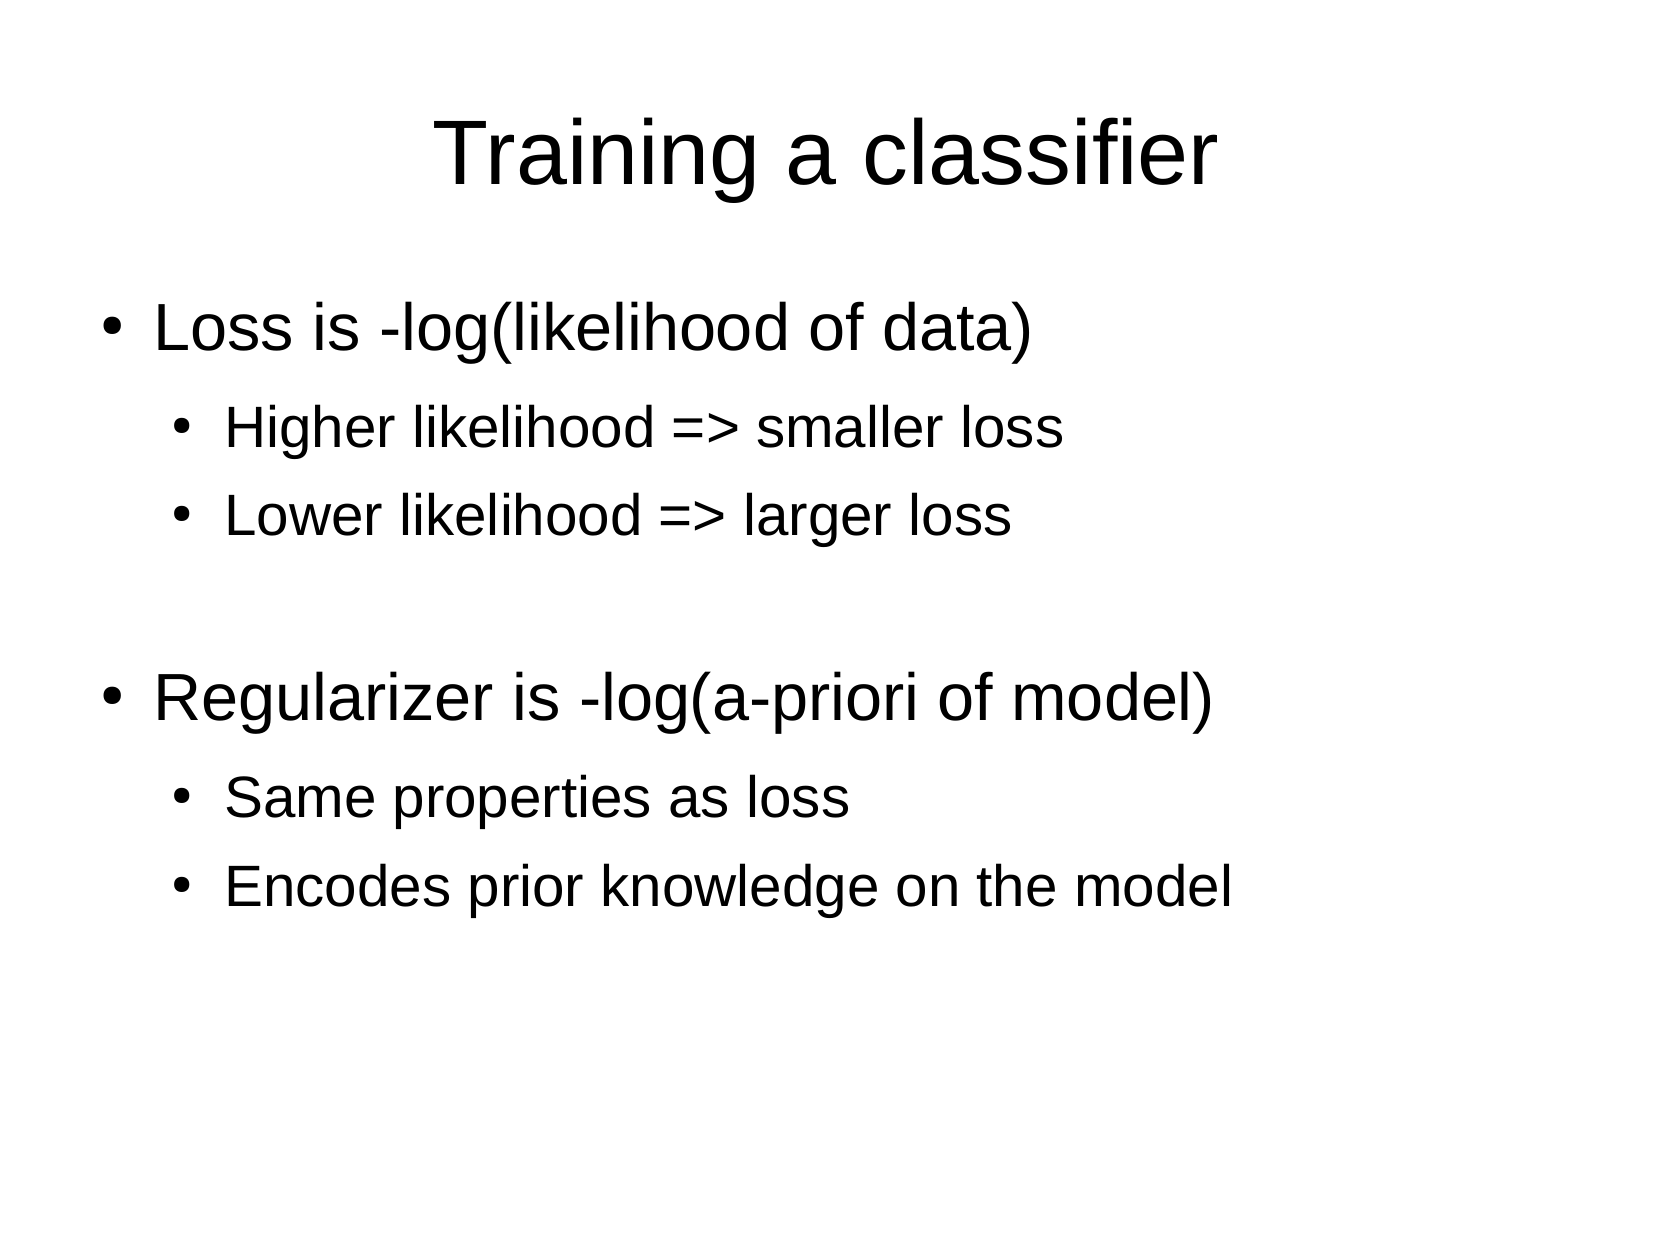

# Training a classifier
Loss is -log(likelihood of data)
Higher likelihood => smaller loss
Lower likelihood => larger loss
Regularizer is -log(a-priori of model)
Same properties as loss
Encodes prior knowledge on the model